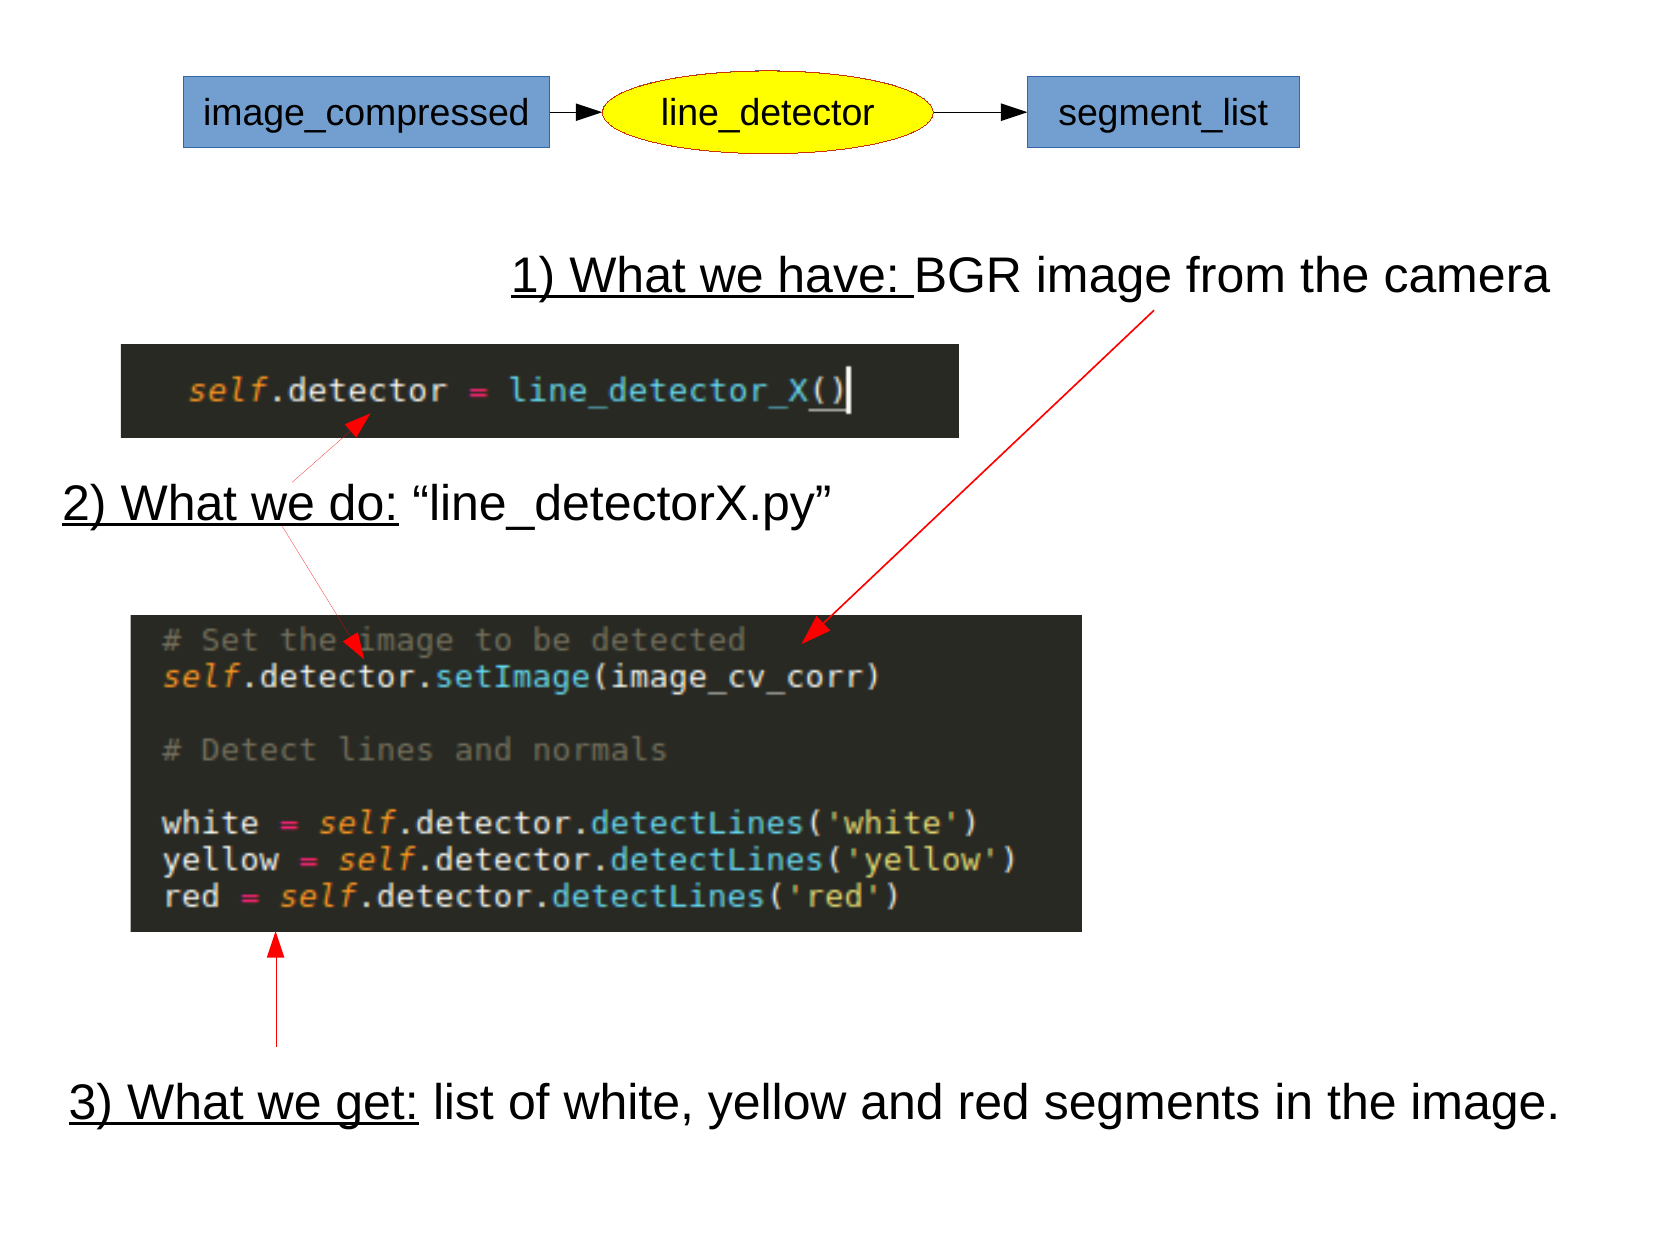

line_detector
line_detector
image_compressed
segment_list
1) What we have: BGR image from the camera
2) What we do: “line_detectorX.py”
3) What we get: list of white, yellow and red segments in the image.